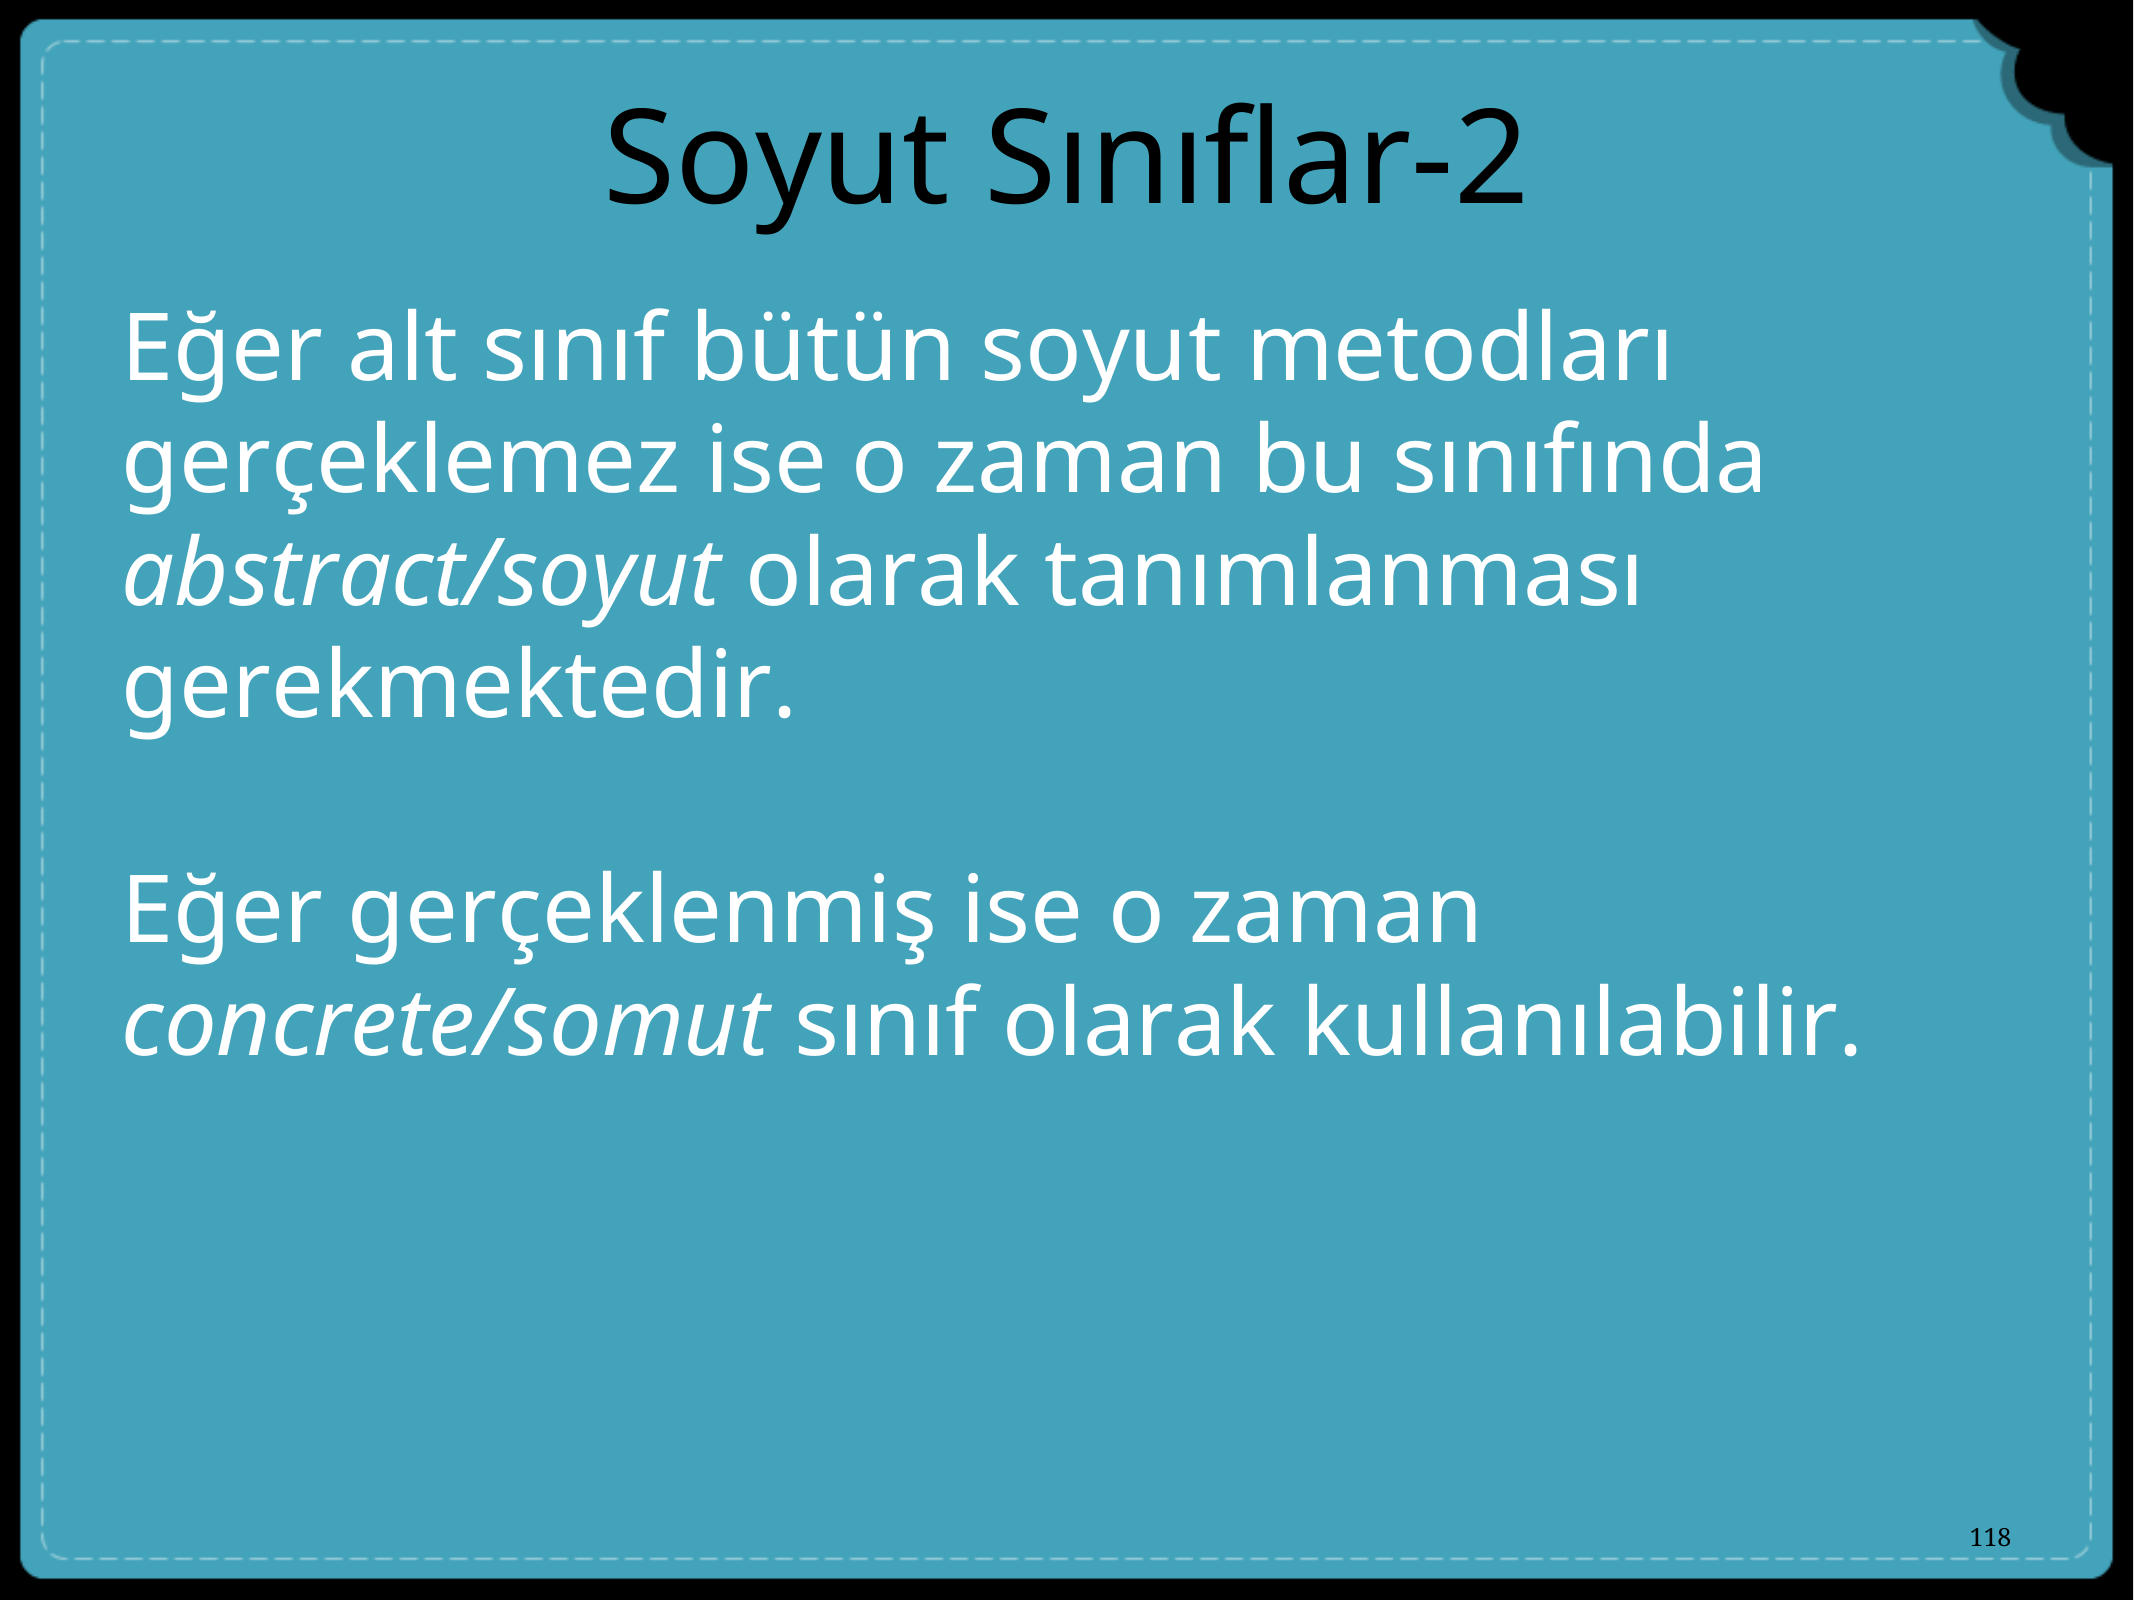

# Soyut Sınıflar-2
Eğer alt sınıf bütün soyut metodları gerçeklemez ise o zaman bu sınıfında abstract/soyut olarak tanımlanması gerekmektedir.
Eğer gerçeklenmiş ise o zaman concrete/somut sınıf olarak kullanılabilir.